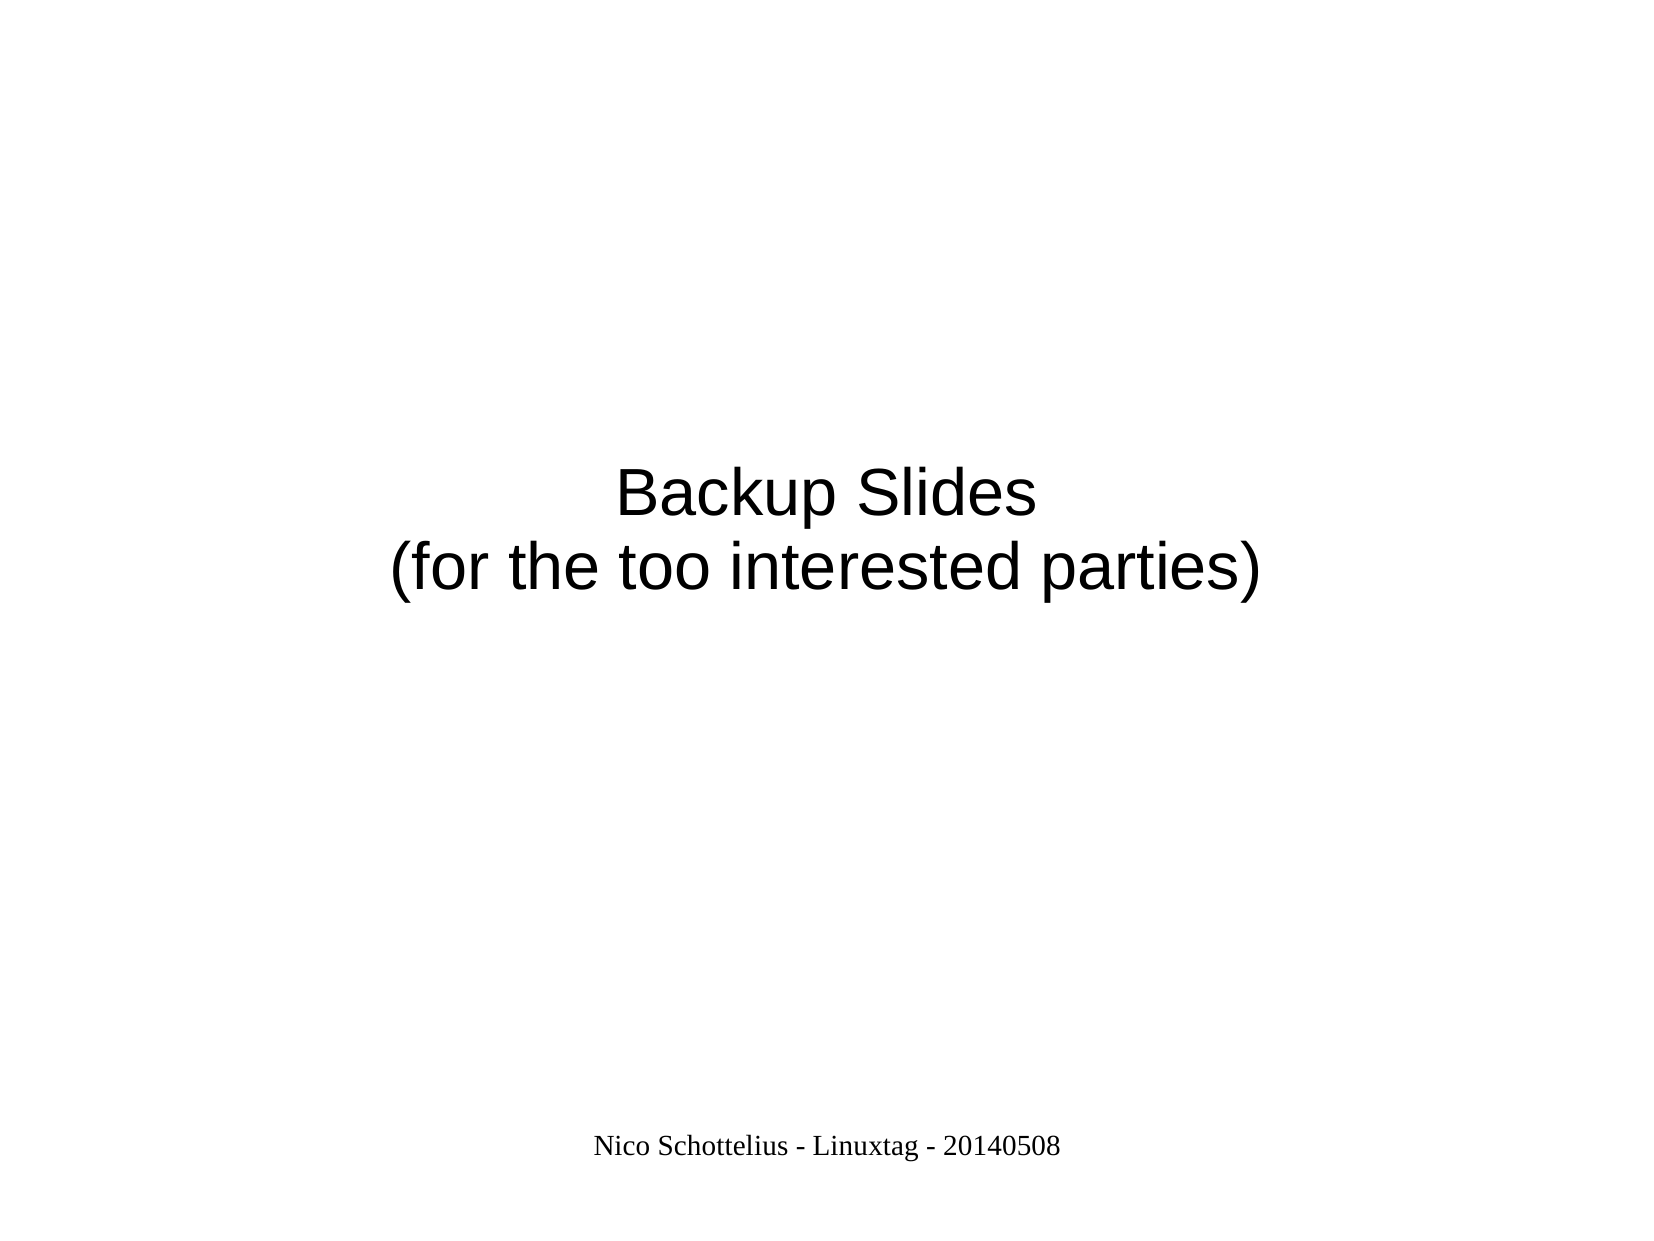

# Backup Slides
(for the too interested parties)
Nico Schottelius - Linuxtag - 20140508